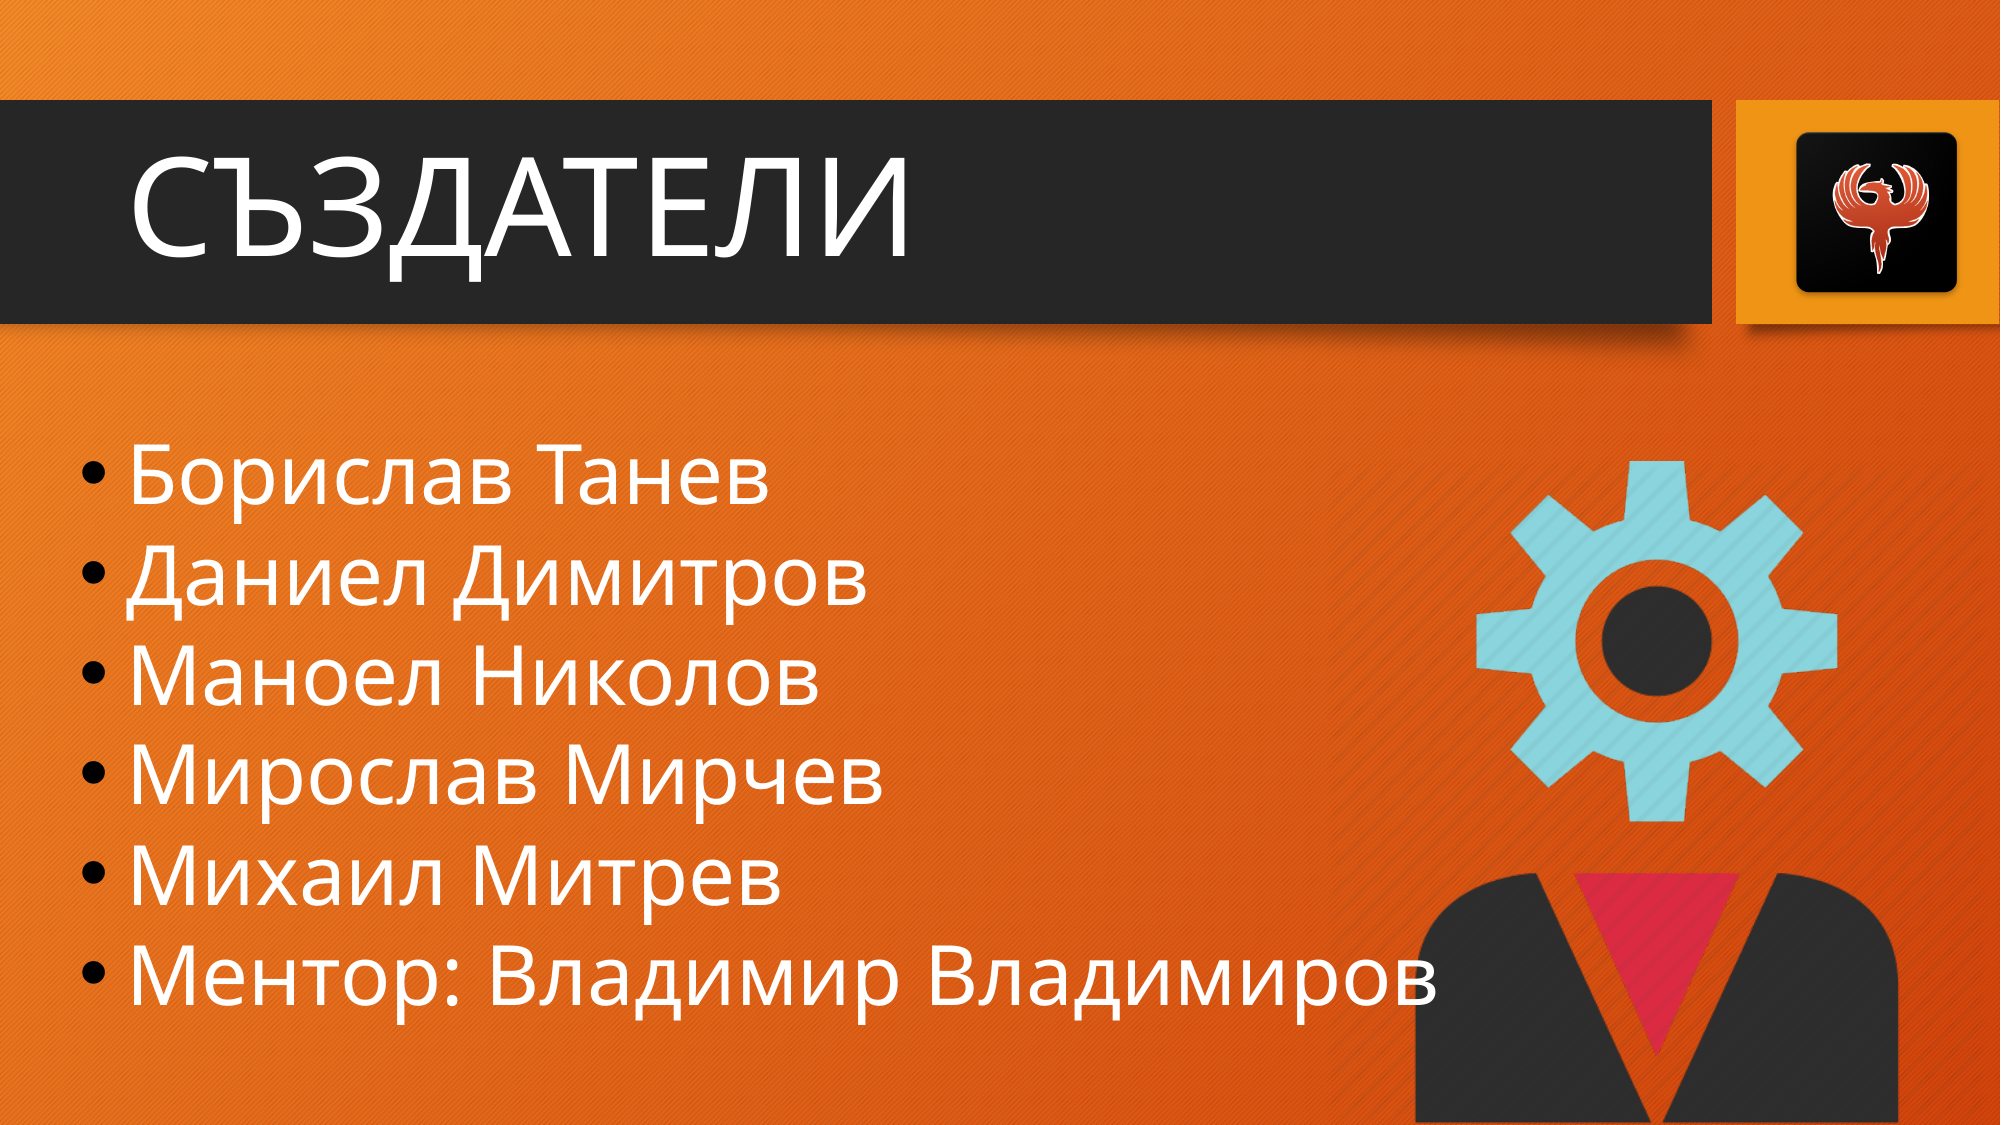

# СЪЗДАТЕЛИ
Борислав Танев
Даниел Димитров
Маноел Николов
Мирослав Мирчев
Михаил Митрев
Ментор: Владимир Владимиров